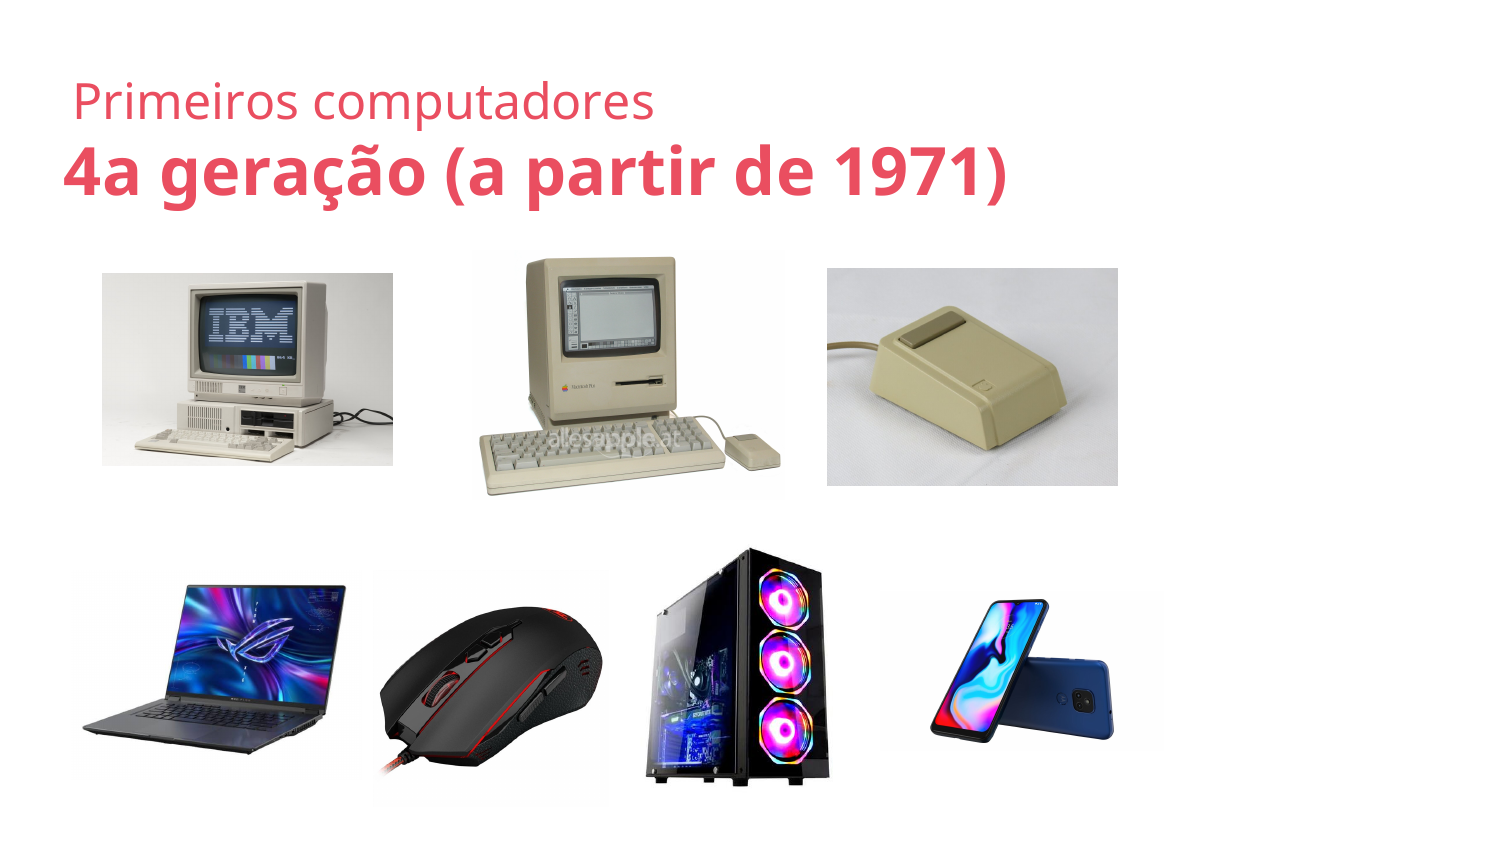

Primeiros computadores
4a geração (a partir de 1971)